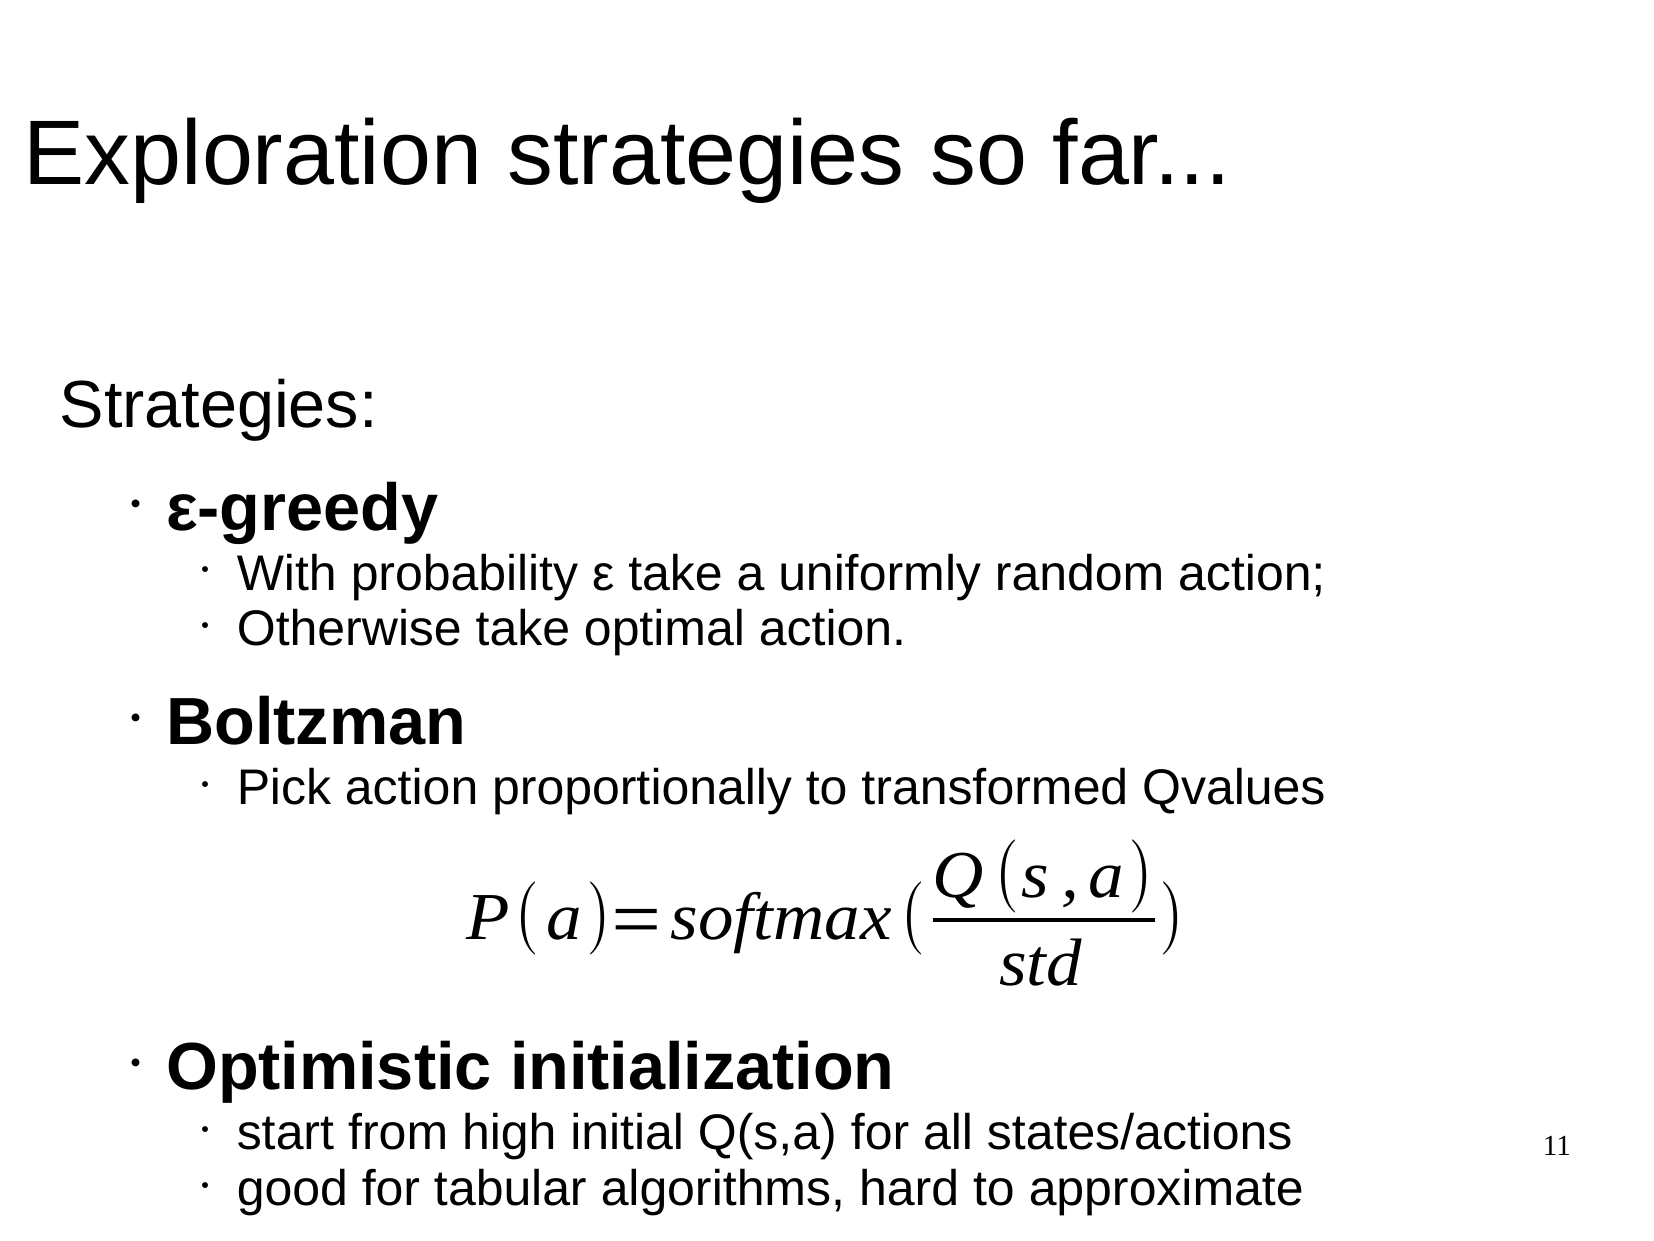

# Exploration strategies so far...
Strategies:
ε-greedy
With probability ε take a uniformly random action;
Otherwise take optimal action.
Boltzman
Pick action proportionally to transformed Qvalues
Optimistic initialization
start from high initial Q(s,a) for all states/actions
good for tabular algorithms, hard to approximate
11